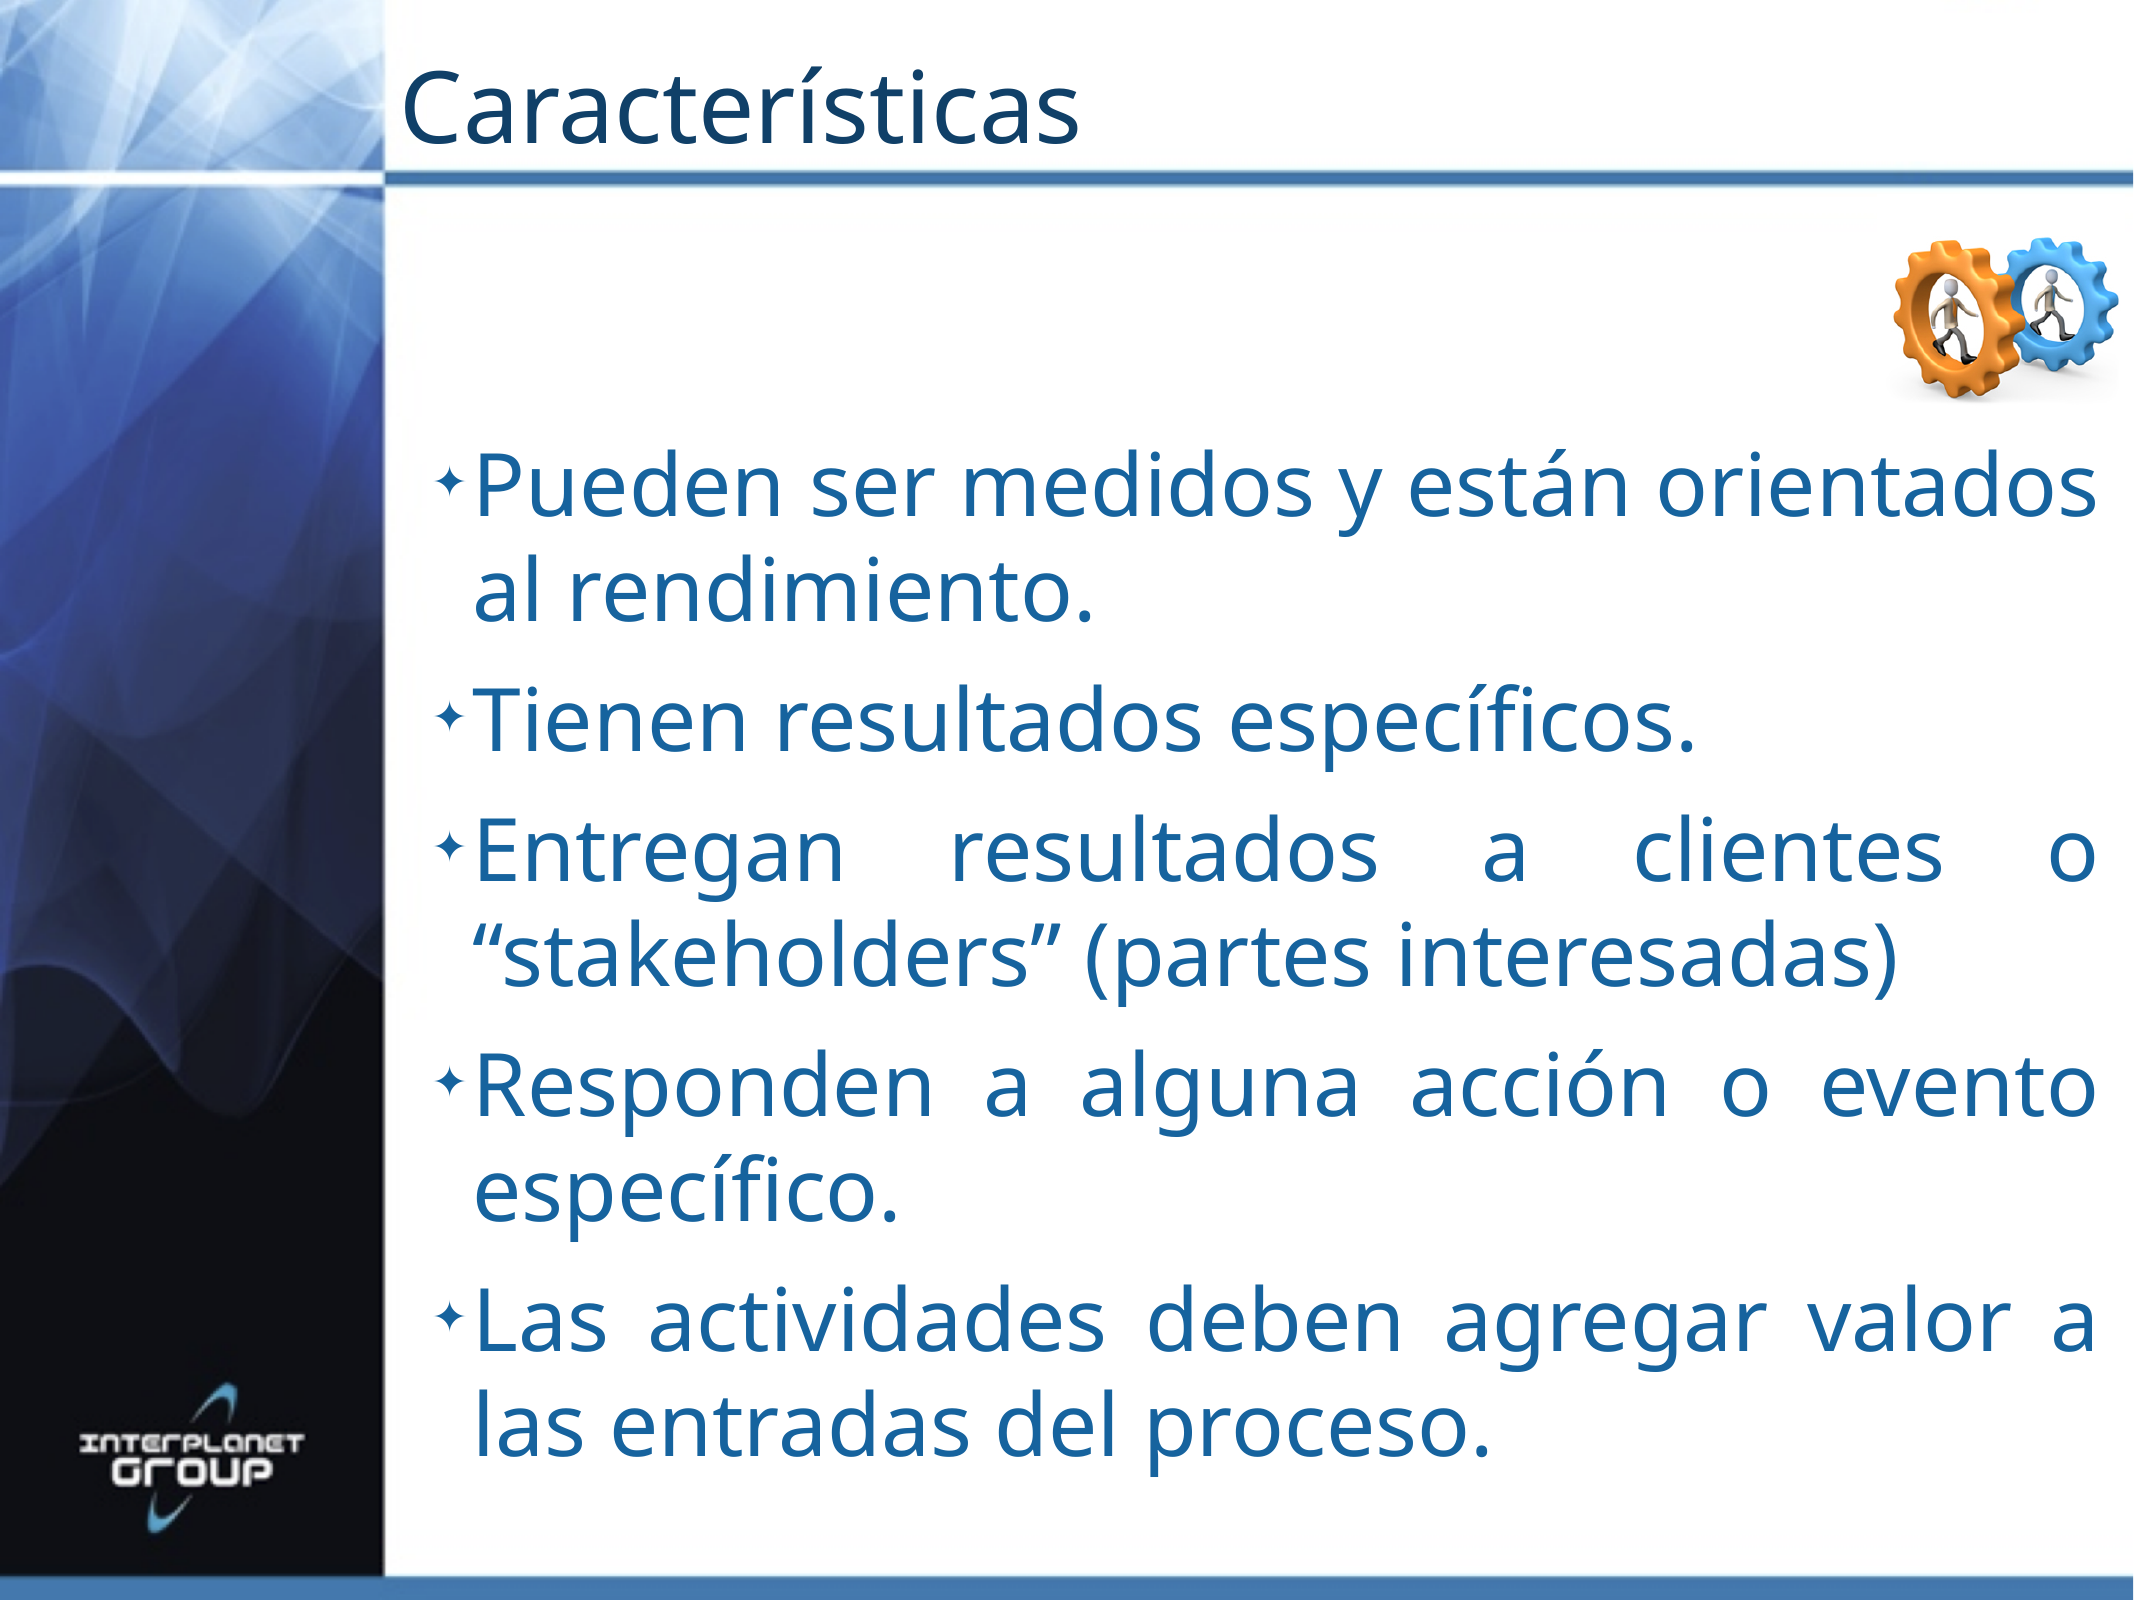

# Características
Pueden ser medidos y están orientados al rendimiento.
Tienen resultados específicos.
Entregan resultados a clientes o “stakeholders” (partes interesadas)
Responden a alguna acción o evento específico.
Las actividades deben agregar valor a las entradas del proceso.